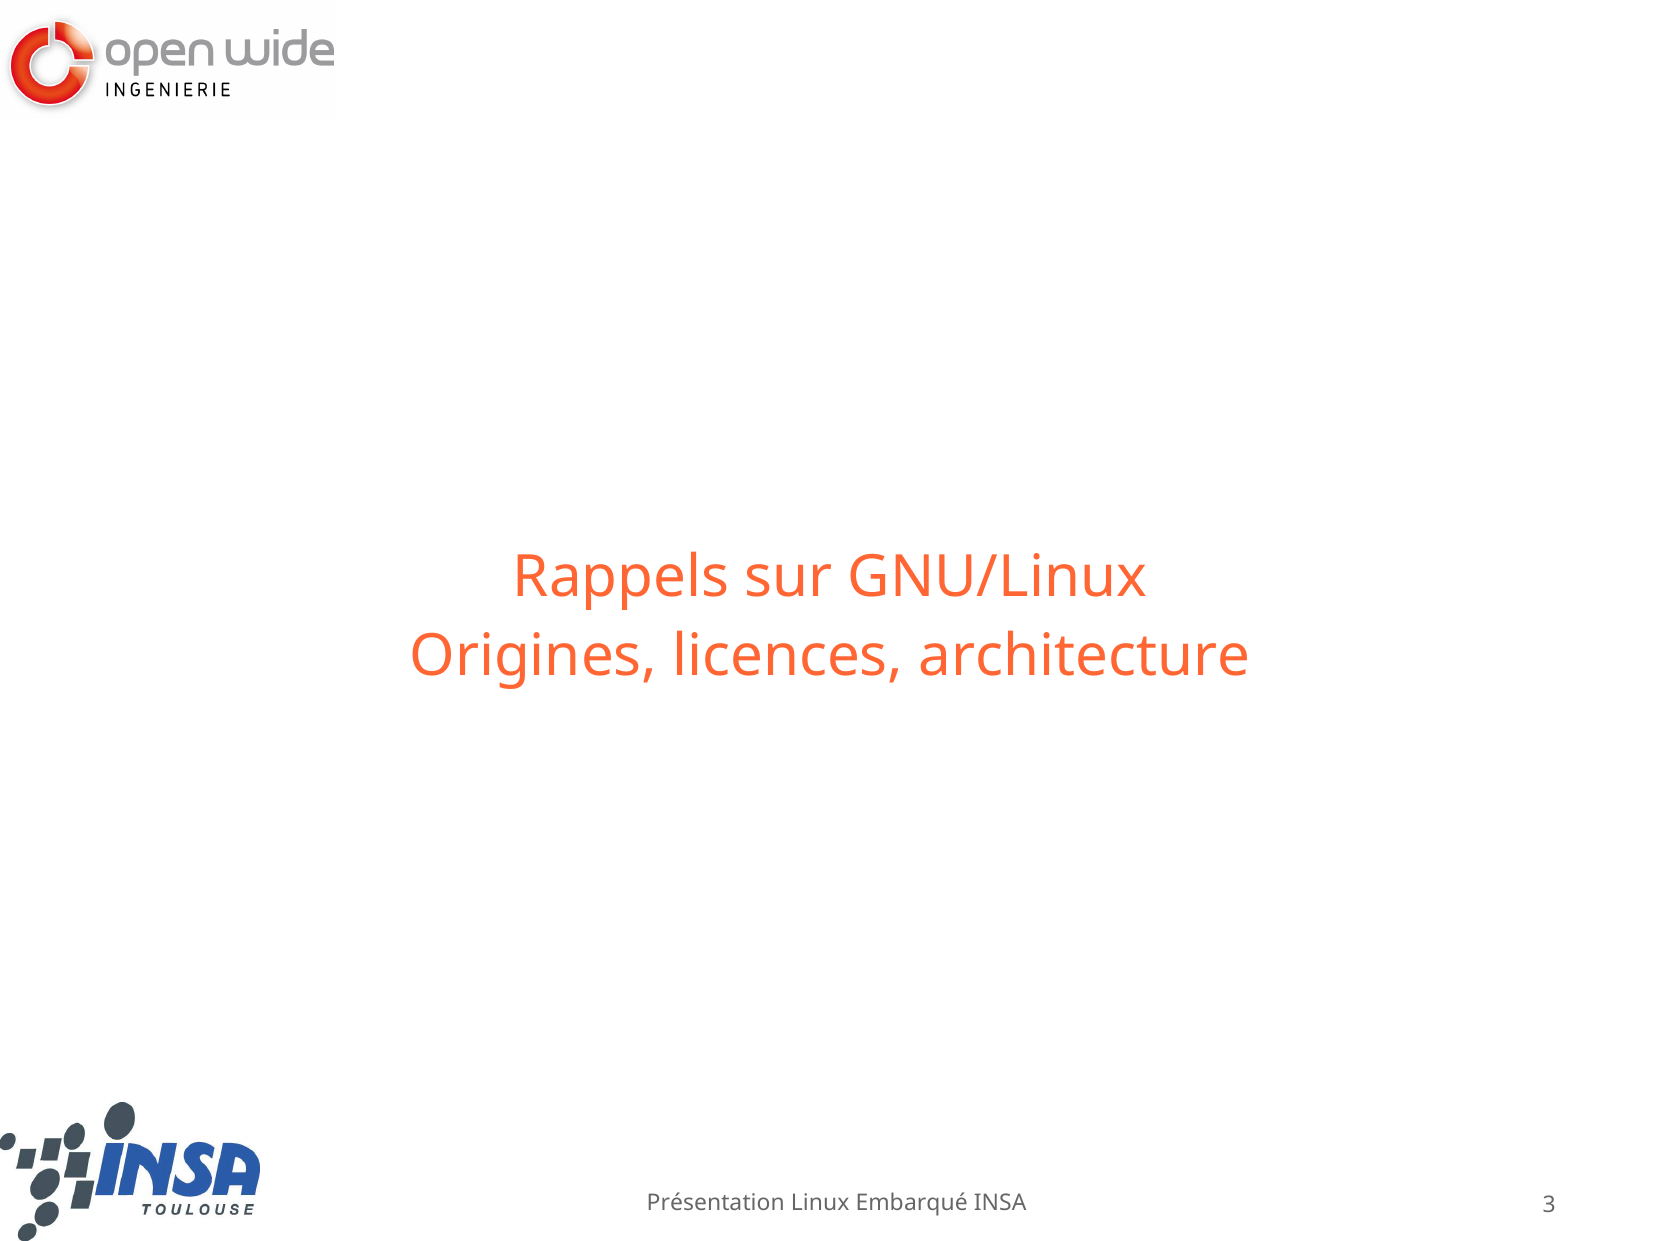

# Rappels sur GNU/Linux
Origines, licences, architecture